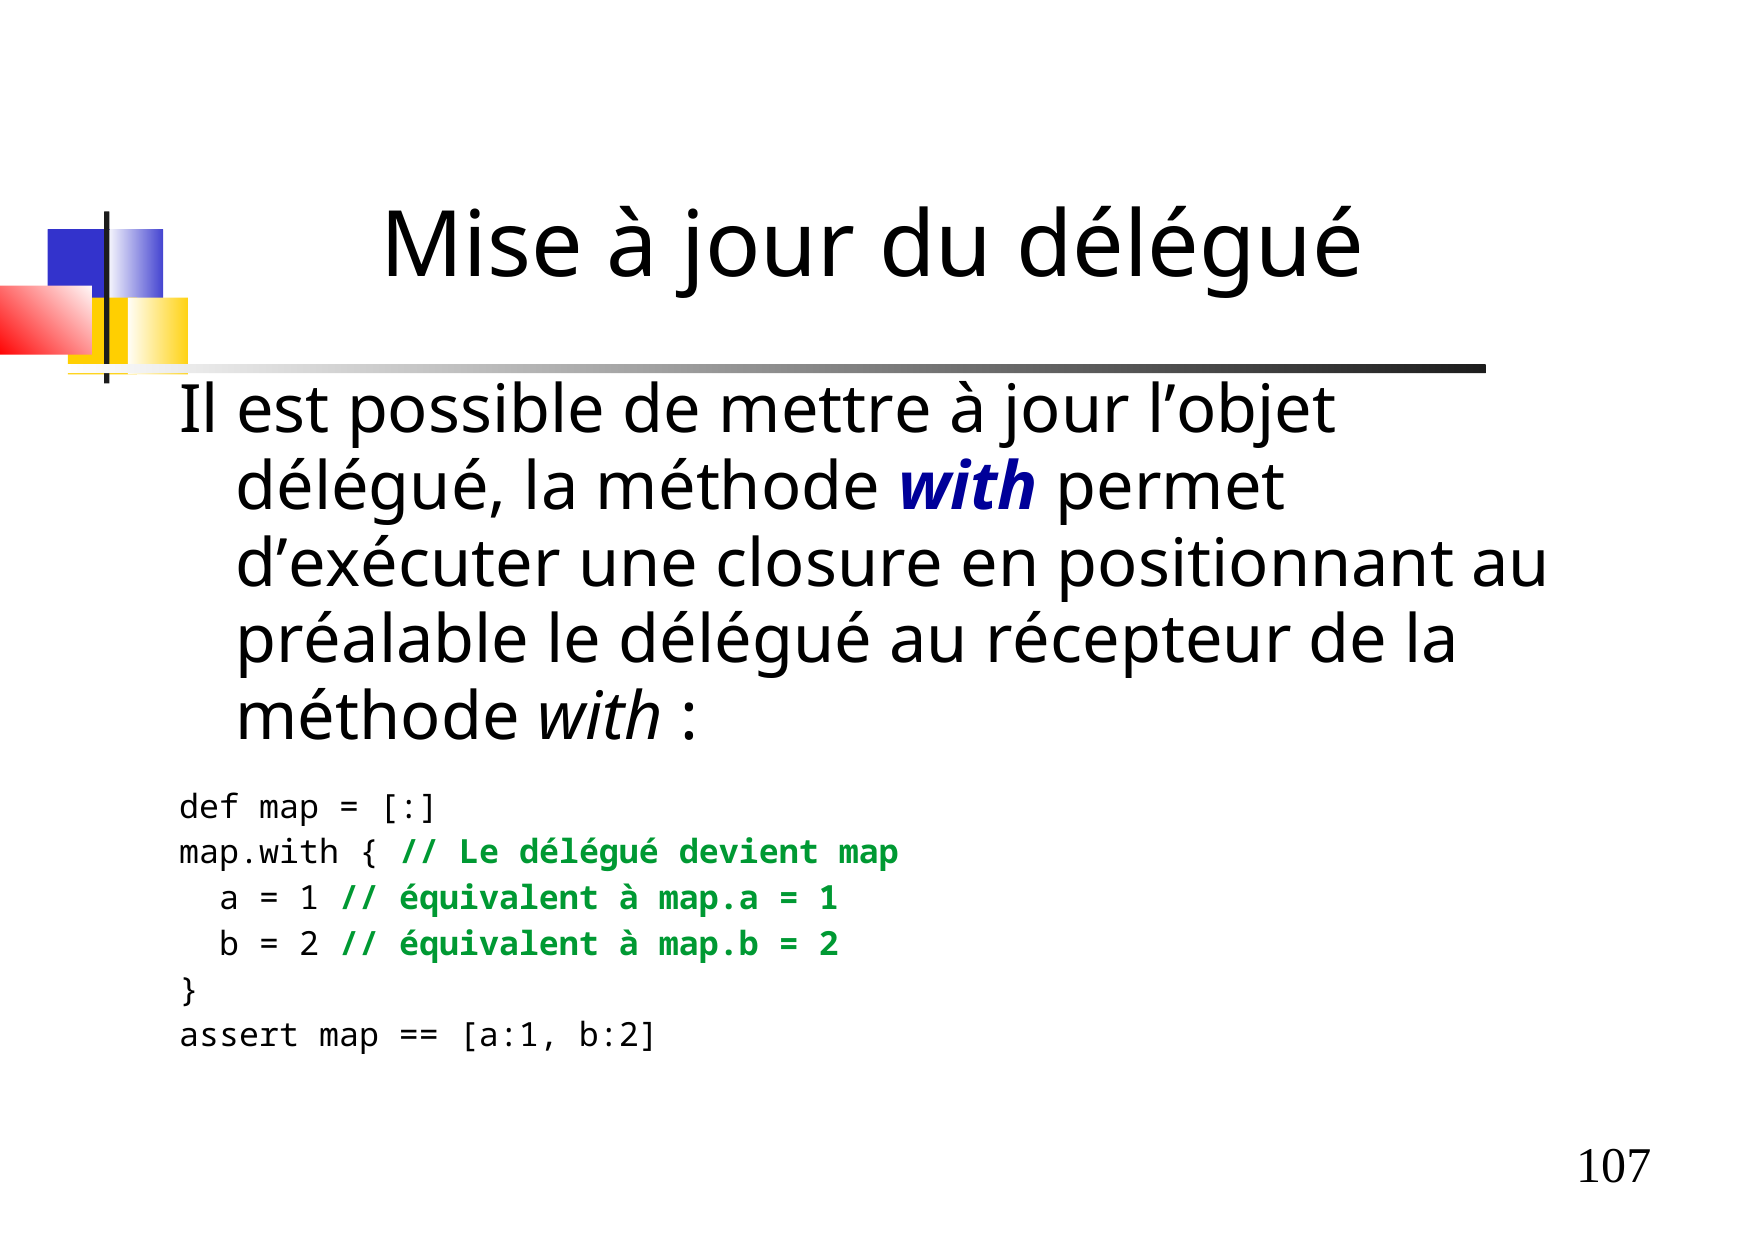

# Mise à jour du délégué
Il est possible de mettre à jour l’objet délégué, la méthode with permet d’exécuter une closure en positionnant au préalable le délégué au récepteur de la méthode with :
def map = [:]
map.with { // Le délégué devient map
 a = 1 // équivalent à map.a = 1
 b = 2 // équivalent à map.b = 2
}
assert map == [a:1, b:2]